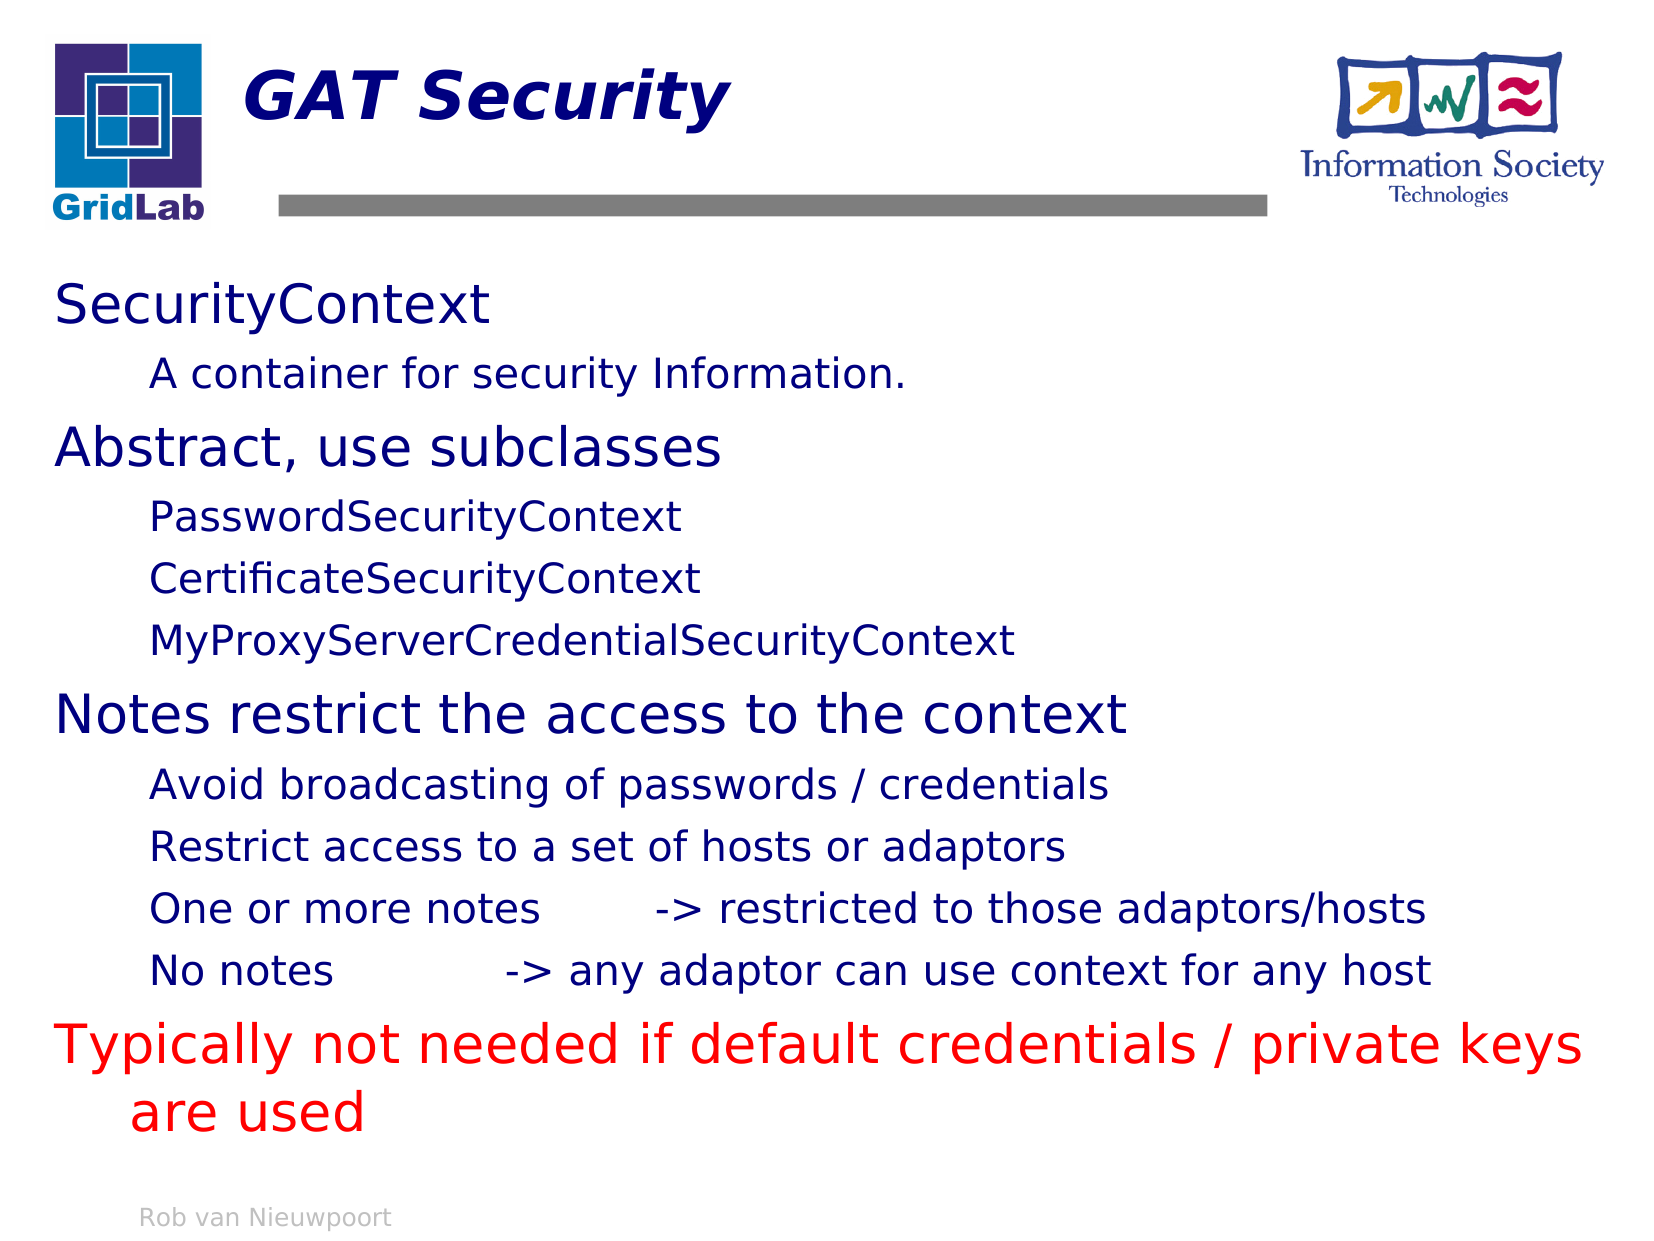

# GAT Security
SecurityContext
A container for security Information.
Abstract, use subclasses
PasswordSecurityContext
CertificateSecurityContext
MyProxyServerCredentialSecurityContext
Notes restrict the access to the context
Avoid broadcasting of passwords / credentials
Restrict access to a set of hosts or adaptors
One or more notes 	-> restricted to those adaptors/hosts
No notes 		-> any adaptor can use context for any host
Typically not needed if default credentials / private keys are used